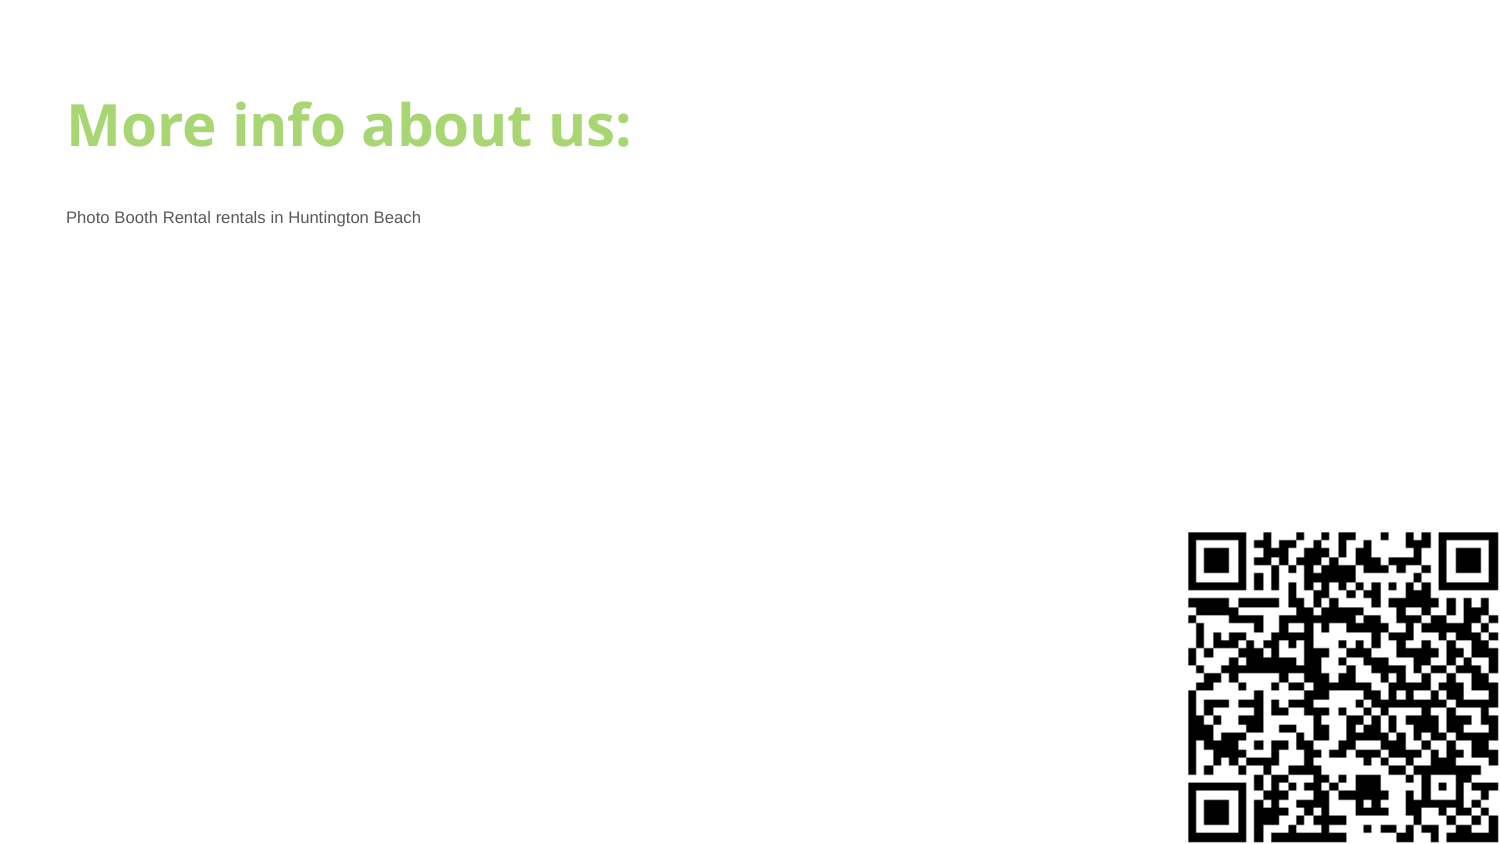

# More info about us:
Photo Booth Rental rentals in Huntington Beach